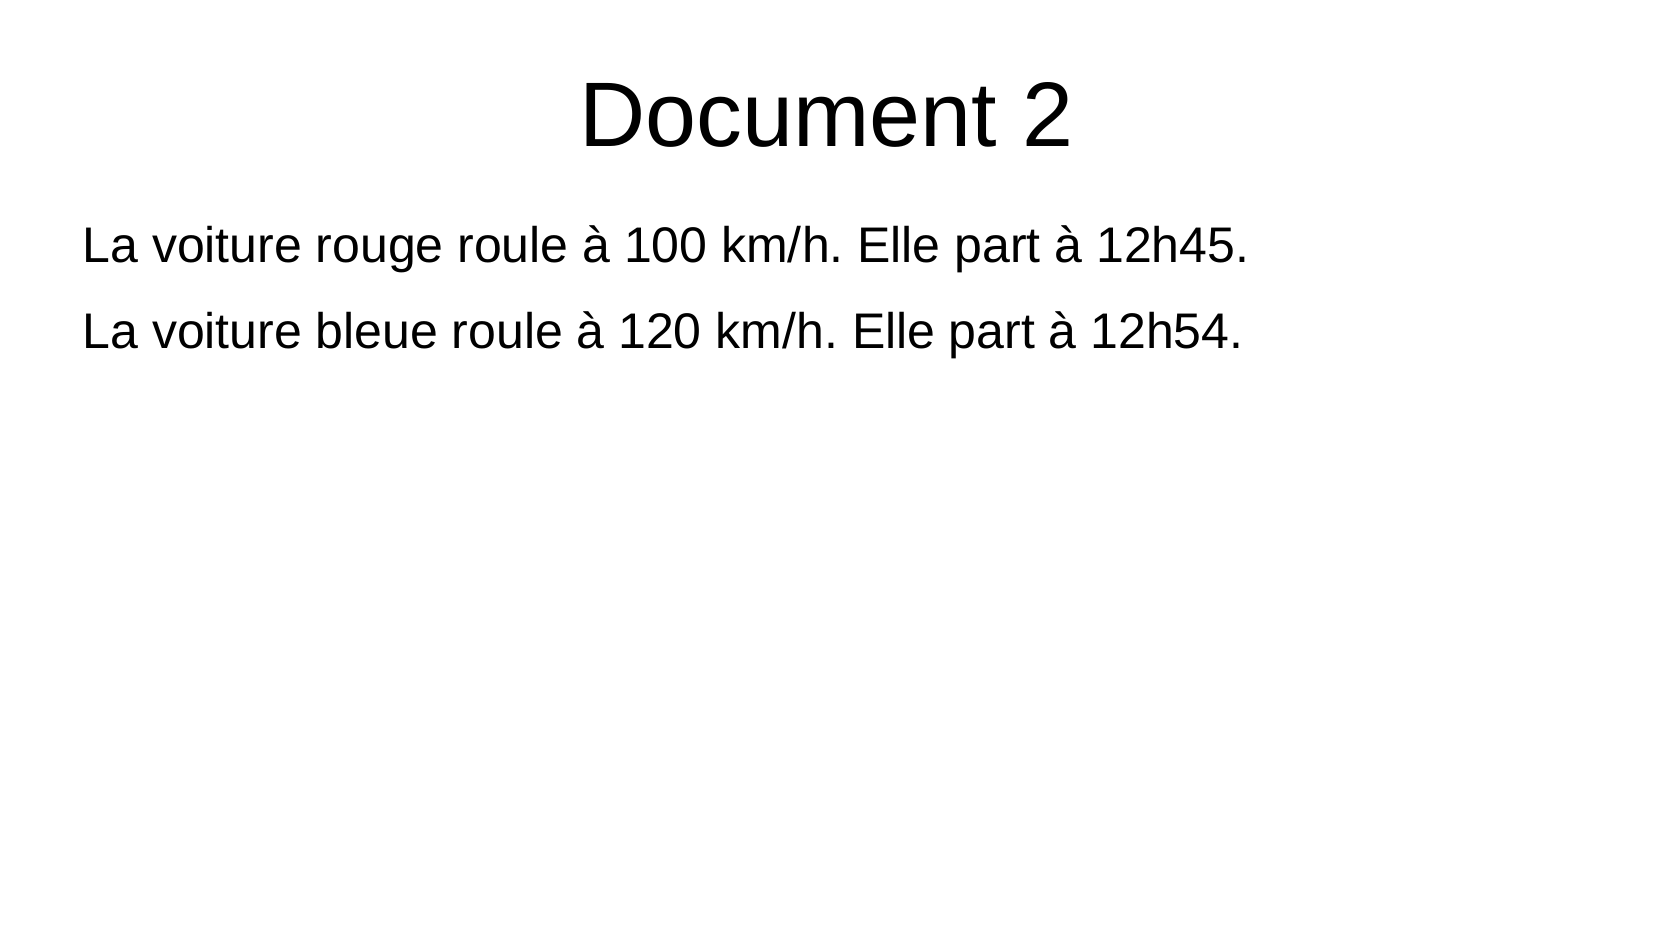

# Document 2
La voiture rouge roule à 100 km/h. Elle part à 12h45.
La voiture bleue roule à 120 km/h. Elle part à 12h54.